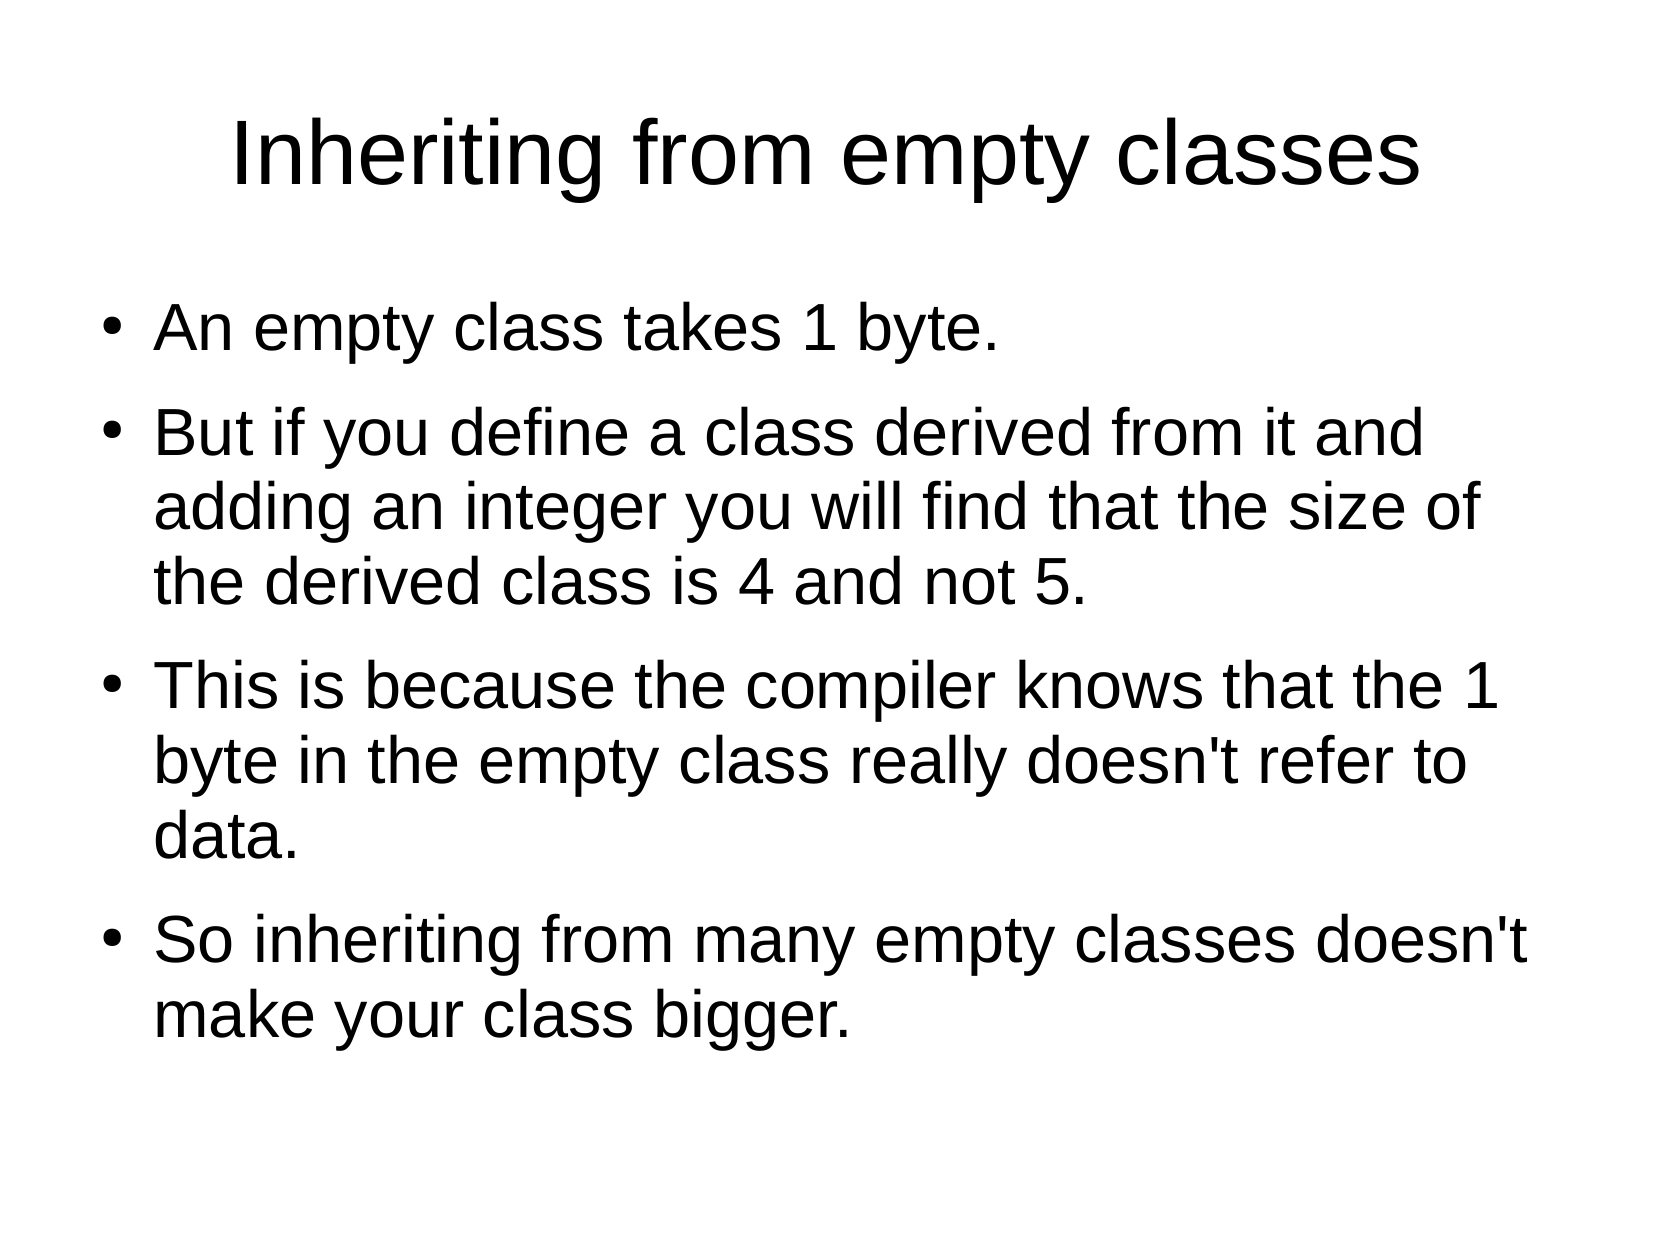

# Inheriting from empty classes
An empty class takes 1 byte.
But if you define a class derived from it and adding an integer you will find that the size of the derived class is 4 and not 5.
This is because the compiler knows that the 1 byte in the empty class really doesn't refer to data.
So inheriting from many empty classes doesn't make your class bigger.